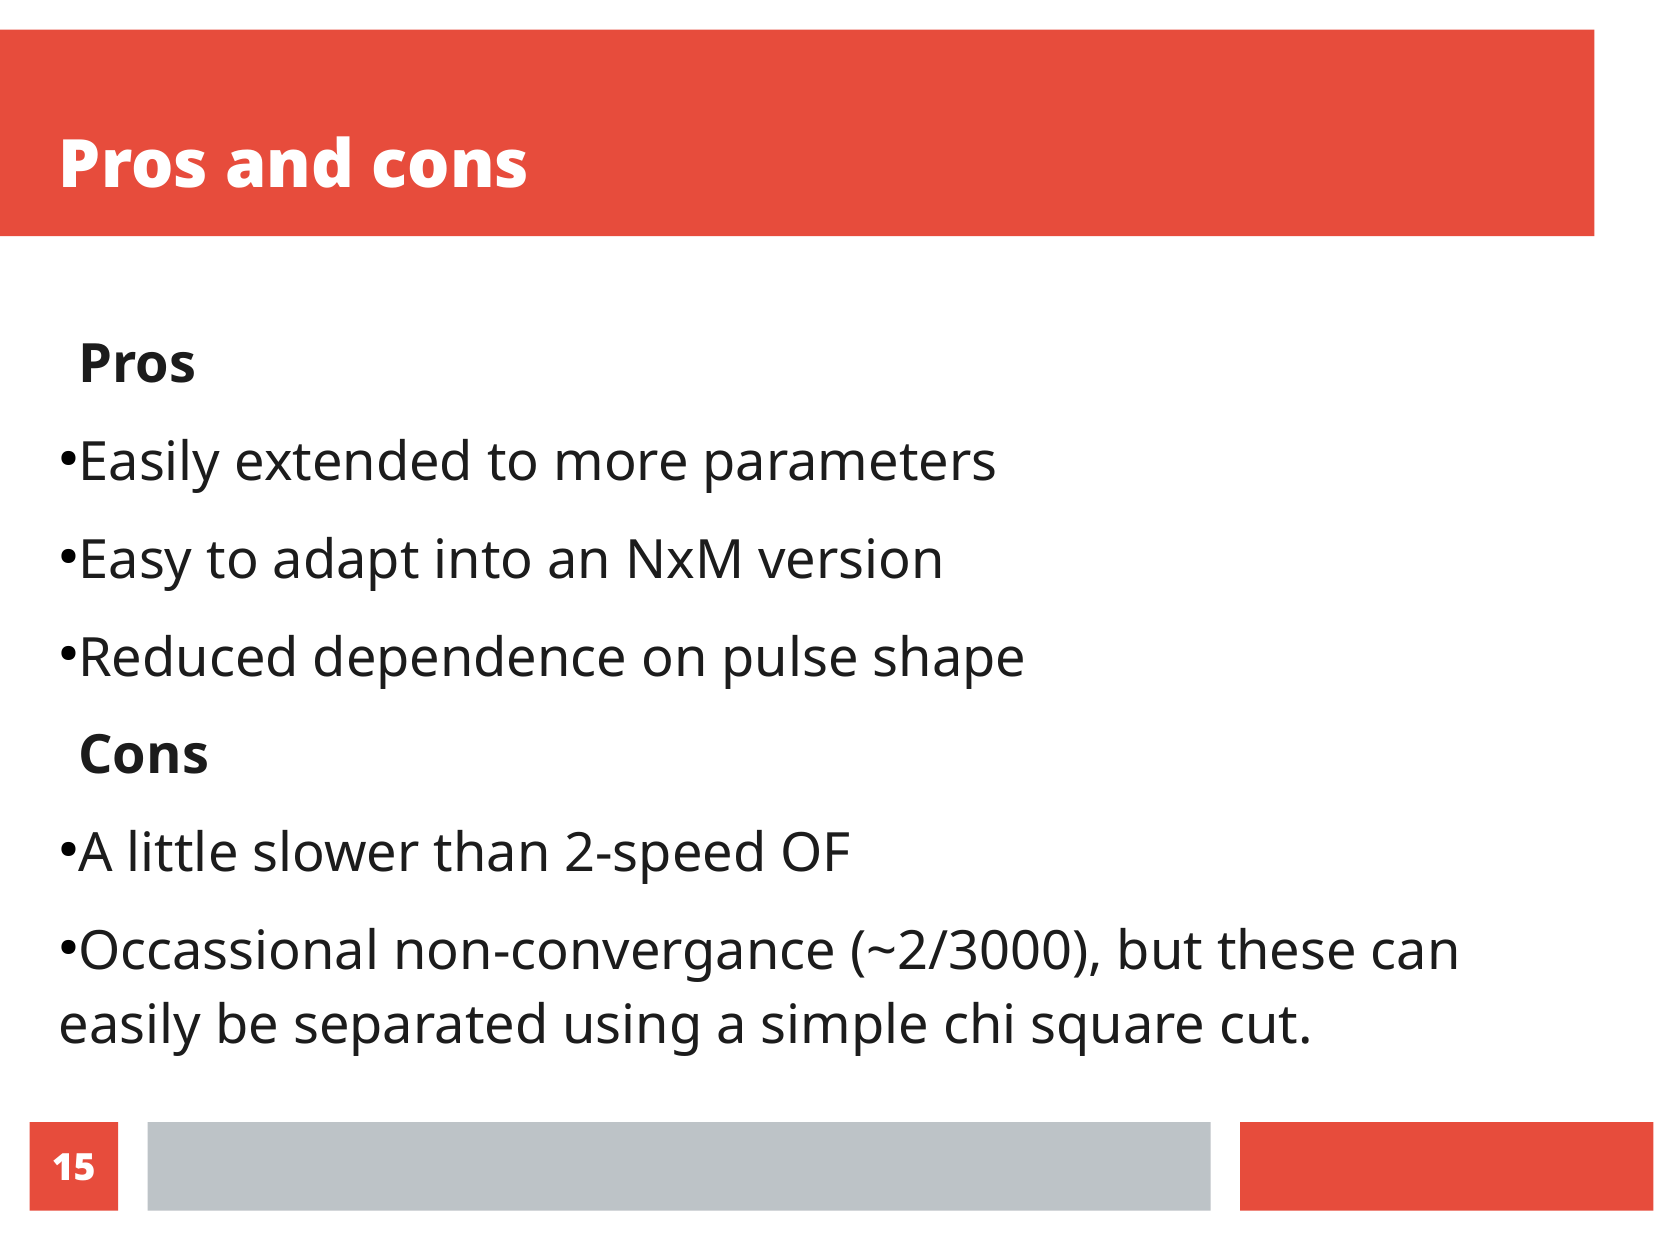

# Pros and cons
Pros
Easily extended to more parameters
Easy to adapt into an NxM version
Reduced dependence on pulse shape
Cons
A little slower than 2-speed OF
Occassional non-convergance (~2/3000), but these can easily be separated using a simple chi square cut.
15